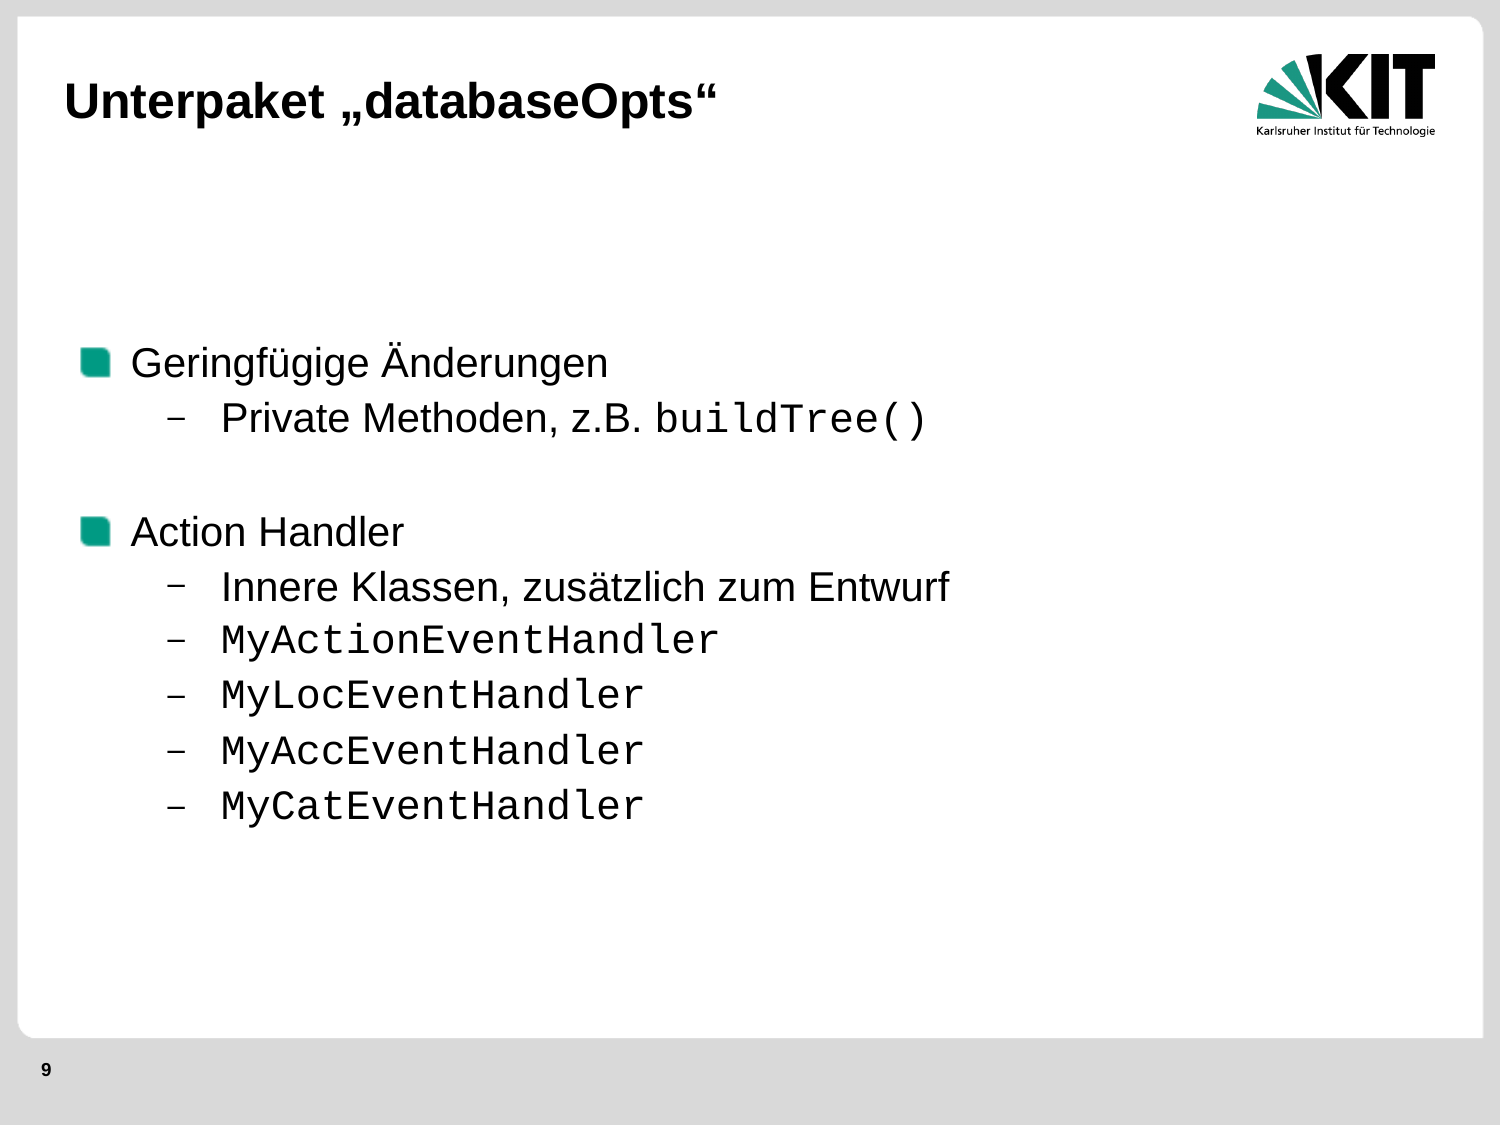

# Unterpaket „databaseOpts“
Geringfügige Änderungen
Private Methoden, z.B. buildTree()
Action Handler
Innere Klassen, zusätzlich zum Entwurf
MyActionEventHandler
MyLocEventHandler
MyAccEventHandler
MyCatEventHandler